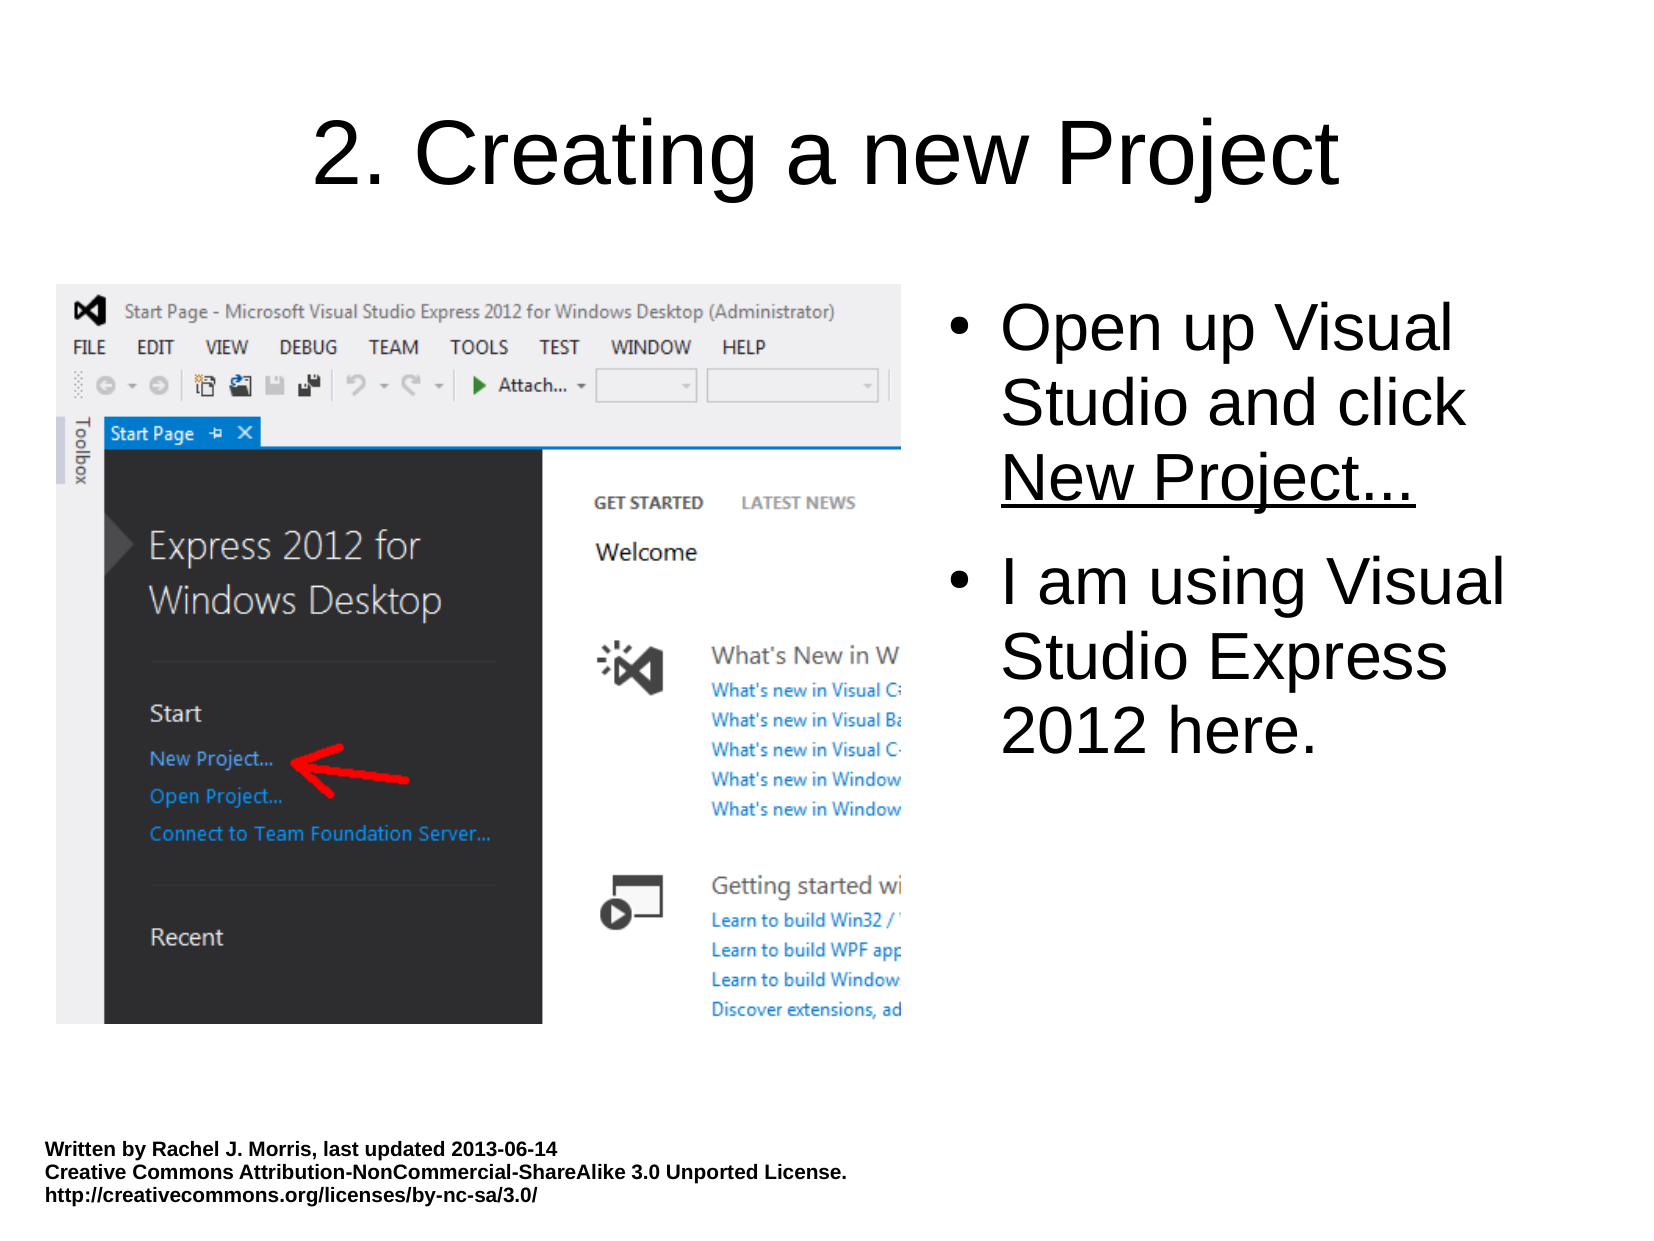

# 2. Creating a new Project
Open up Visual Studio and click New Project...
I am using Visual Studio Express 2012 here.